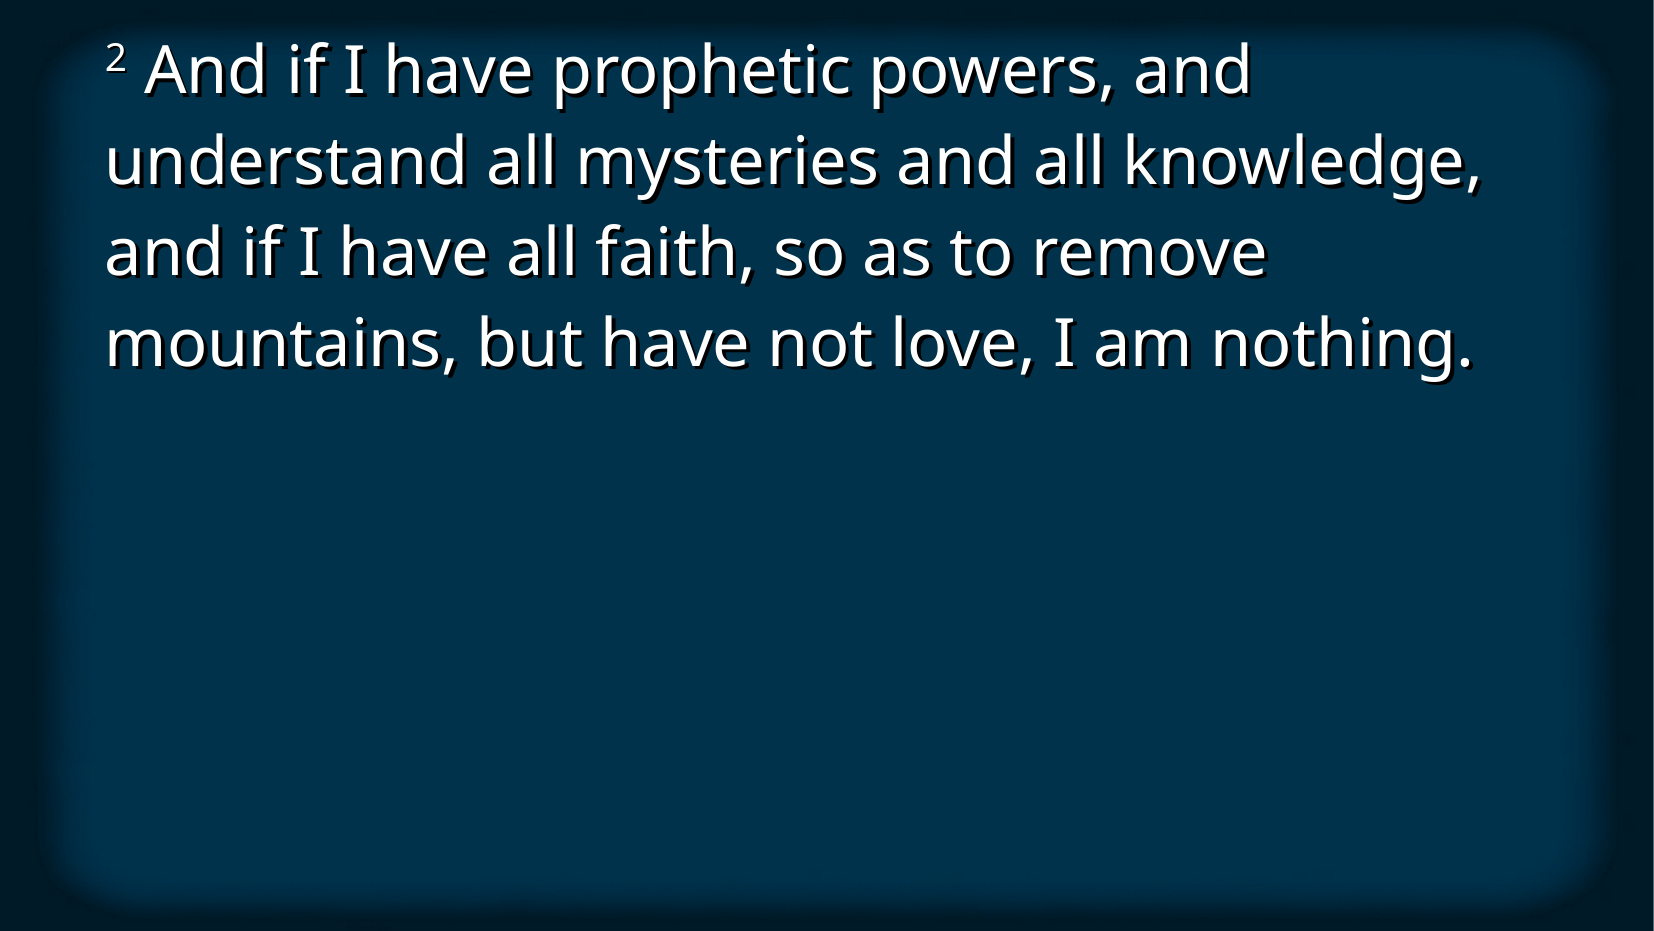

2 And if I have prophetic powers, and understand all mysteries and all knowledge, and if I have all faith, so as to remove mountains, but have not love, I am nothing.